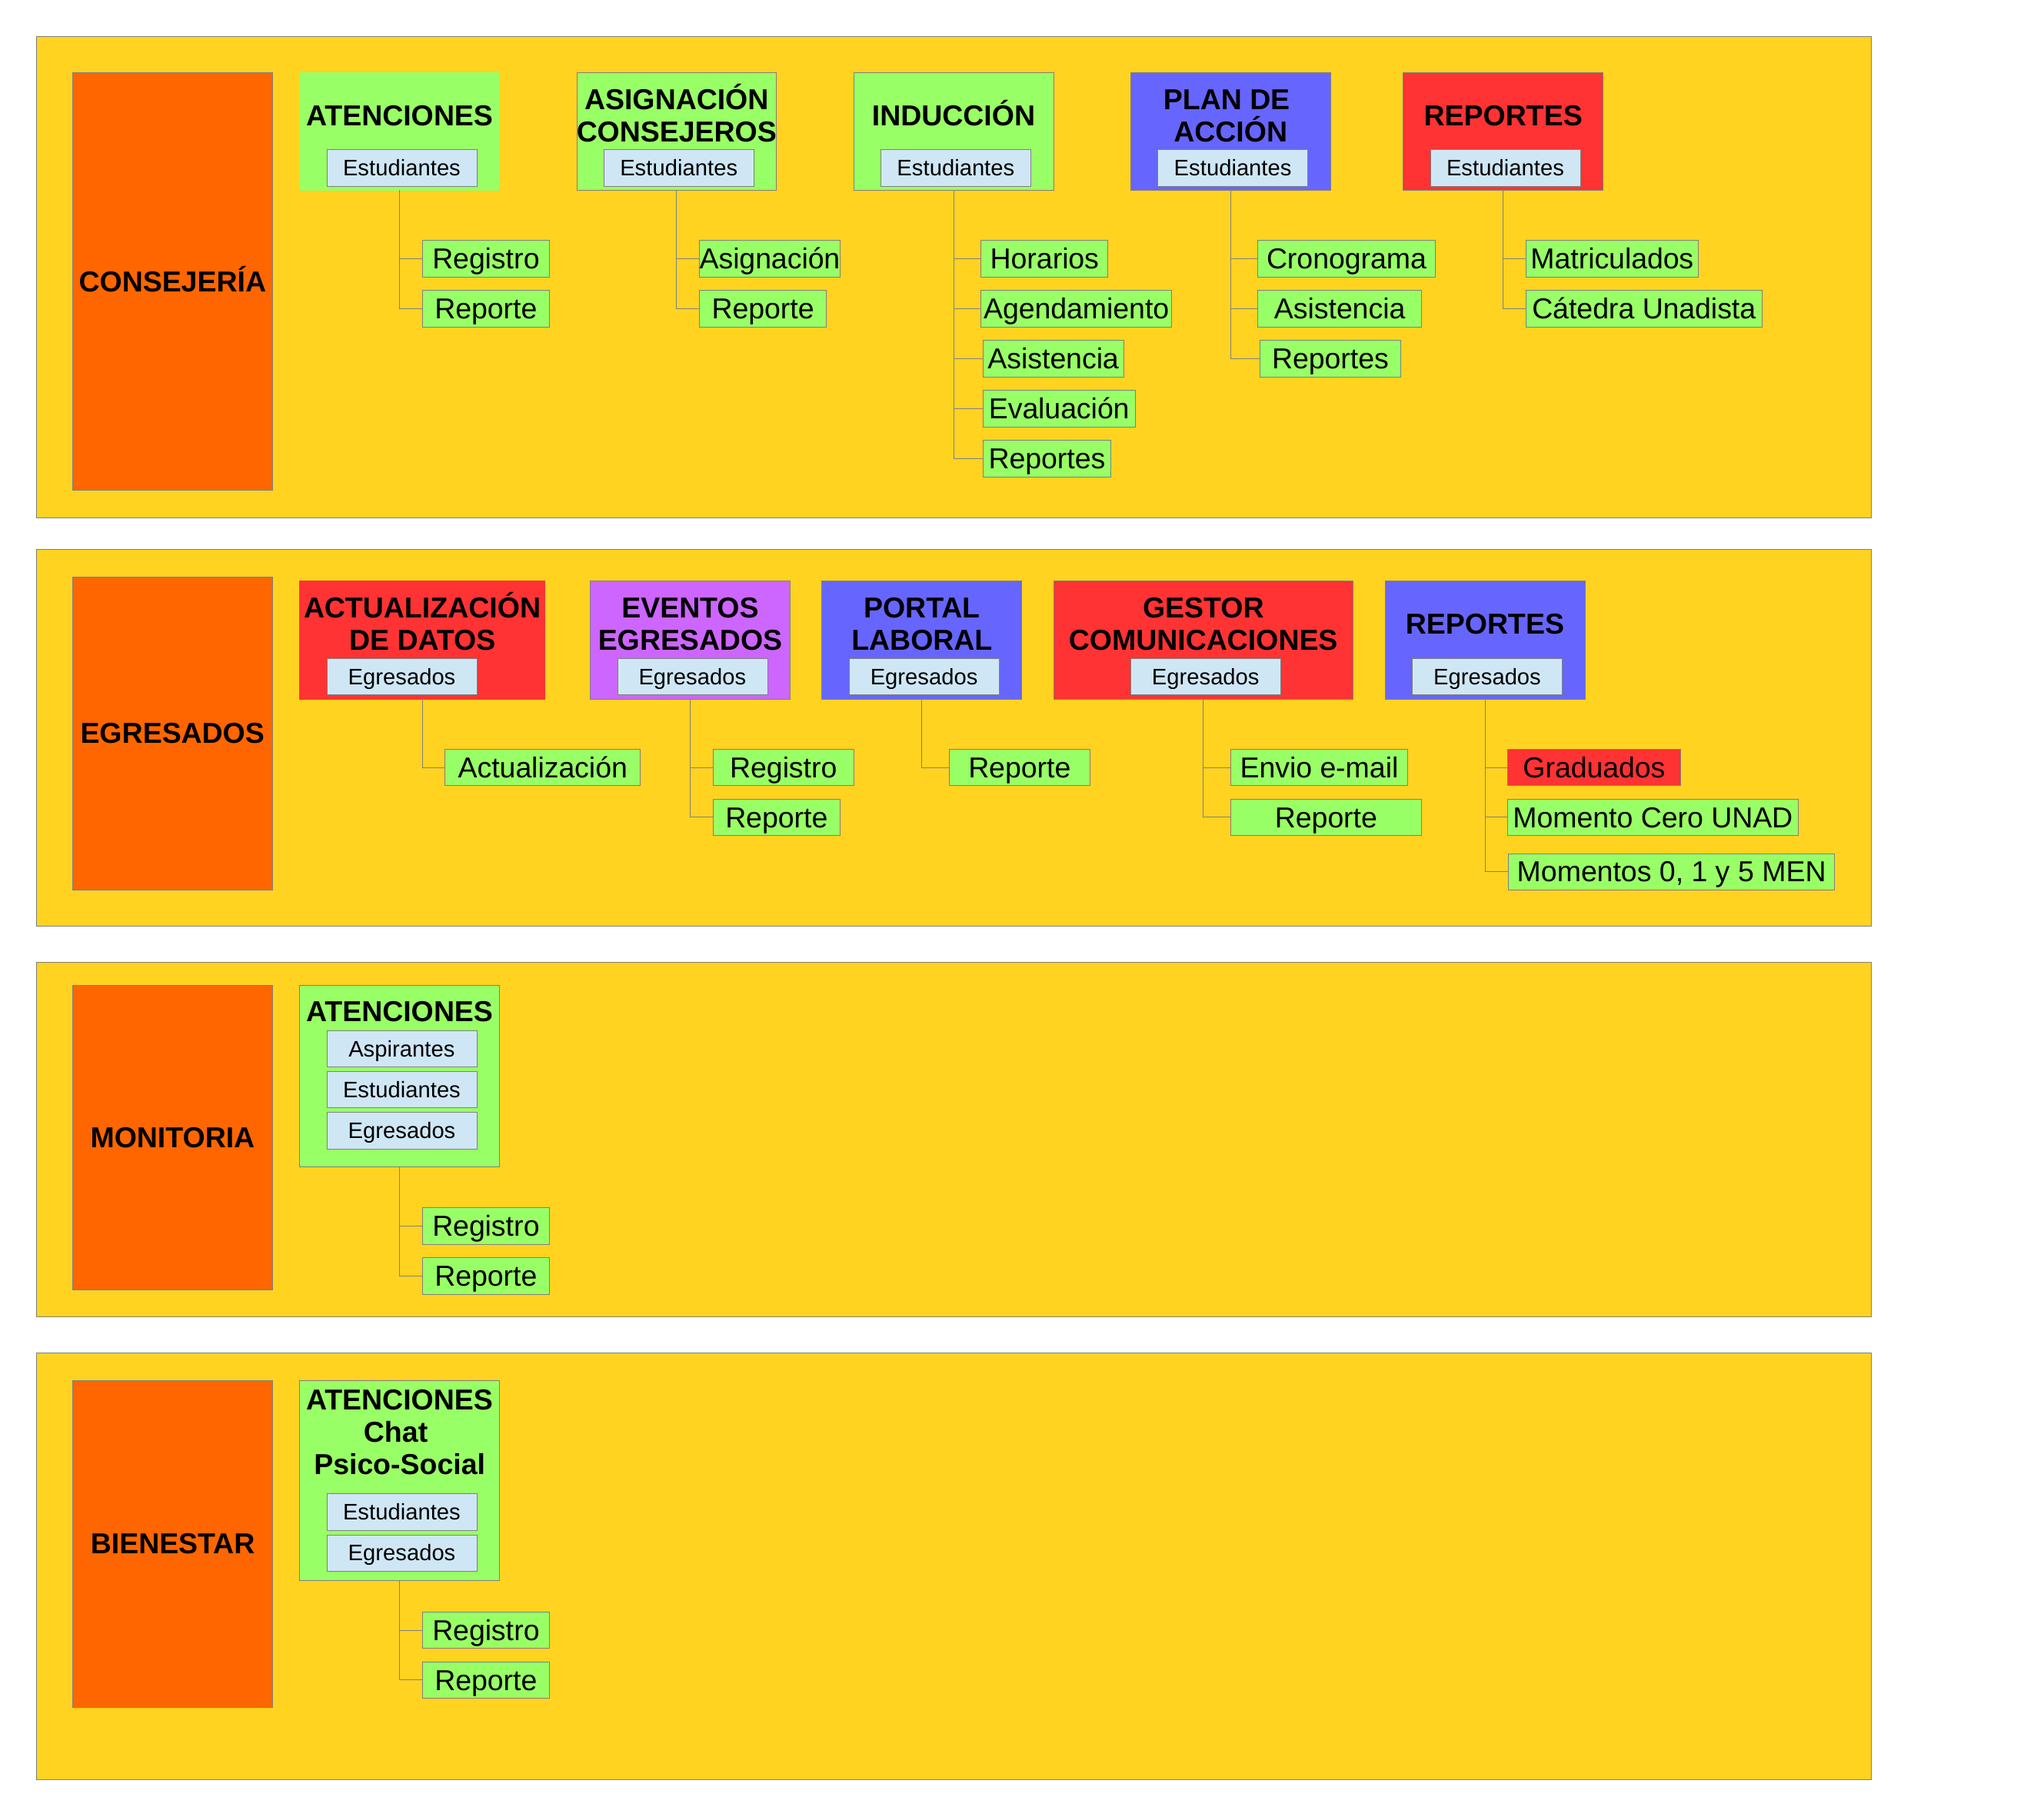

CONSEJERÍA
ATENCIONES
Estudiantes
Registro
Reporte
ASIGNACIÓN
CONSEJEROS
Estudiantes
Asignación
Reporte
INDUCCIÓN
Estudiantes
Horarios
Agendamiento
Asistencia
Evaluación
Reportes
PLAN DE
ACCIÓN
Estudiantes
Cronograma
Asistencia
Reportes
REPORTES
Estudiantes
Matriculados
Cátedra Unadista
EGRESADOS
ACTUALIZACIÓN
DE DATOS
Egresados
Actualización
EVENTOS
EGRESADOS
Egresados
Registro
Reporte
PORTAL
LABORAL
Egresados
Reporte
GESTOR
COMUNICACIONES
Egresados
Envio e-mail
Reporte
REPORTES
Egresados
Graduados
Momento Cero UNAD
Momentos 0, 1 y 5 MEN
ATENCIONES
Aspirantes
Estudiantes
Egresados
Registro
Reporte
MONITORIA
ATENCIONES
Chat
Psico-Social
BIENESTAR
Estudiantes
Egresados
Registro
Reporte